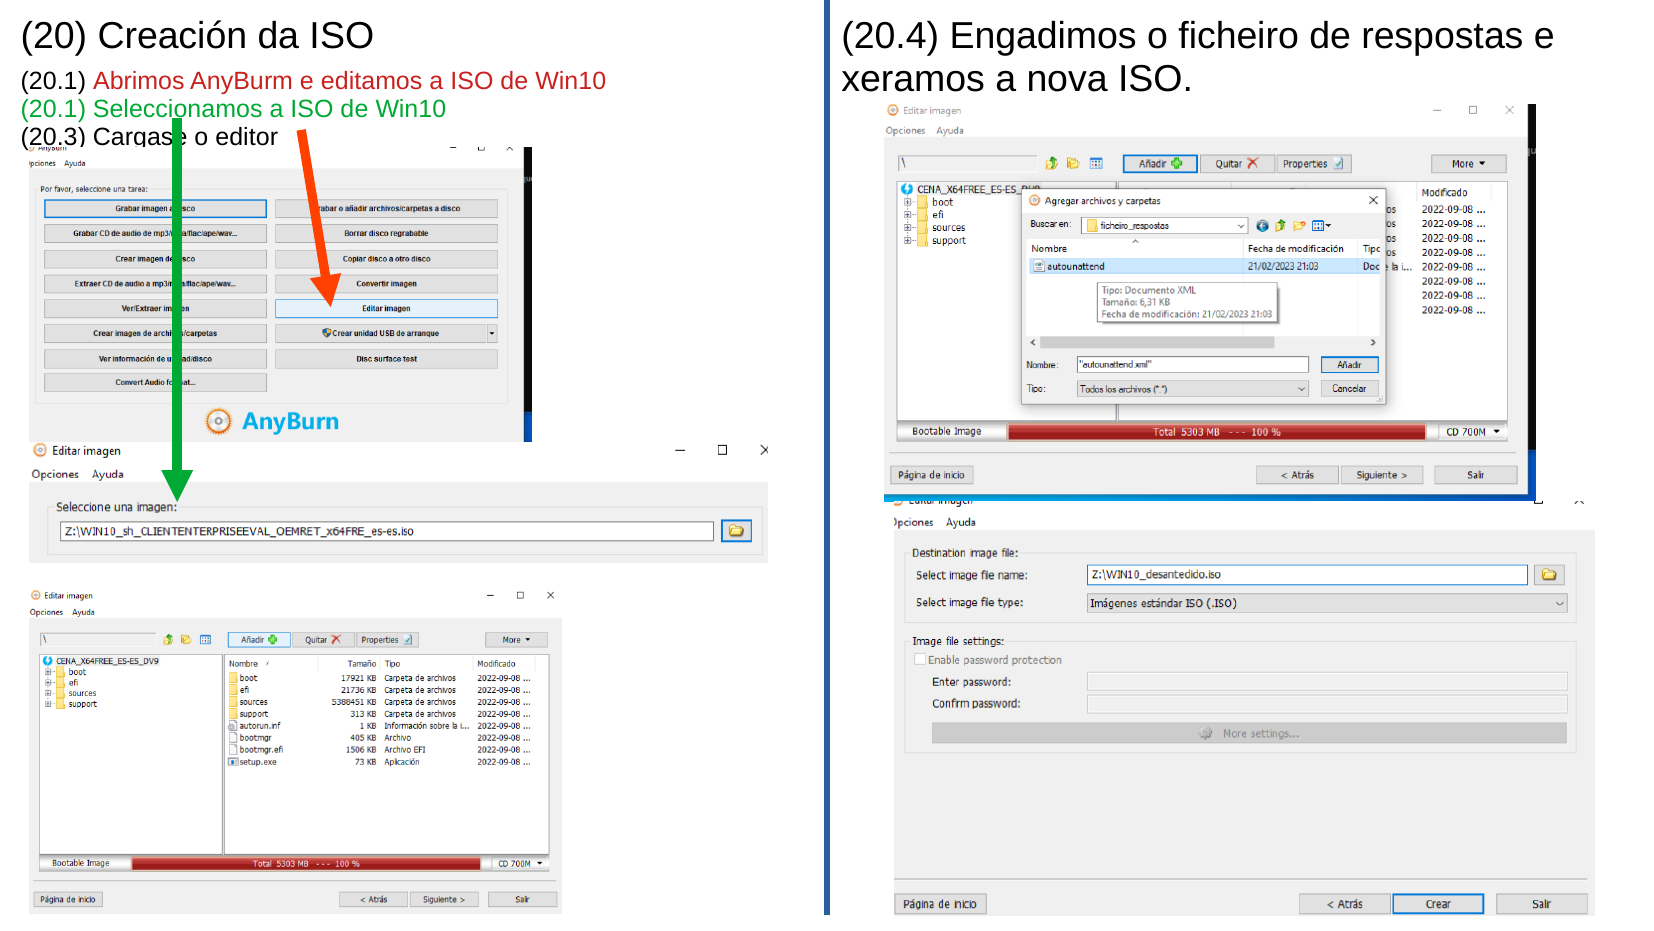

(20) Creación da ISO
(20.4) Engadimos o ficheiro de respostas e xeramos a nova ISO.
(20.1) Abrimos AnyBurm e editamos a ISO de Win10
(20.1) Seleccionamos a ISO de Win10
(20.3) Cargase o editor